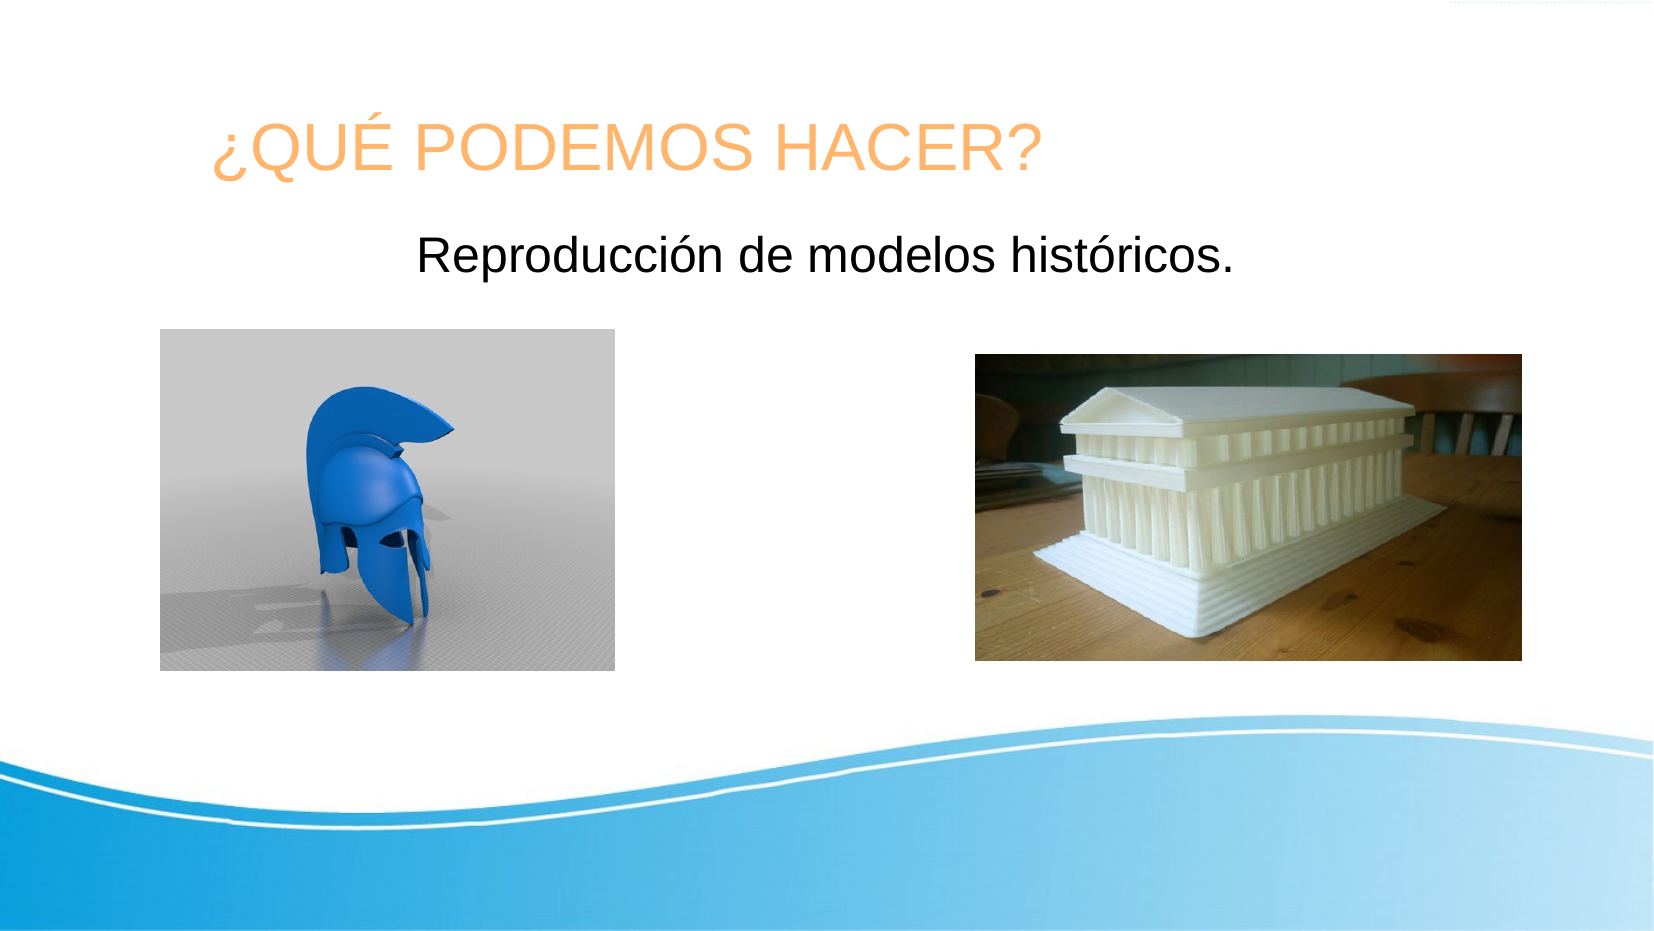

¿QUÉ PODEMOS HACER?
# Reproducción de modelos históricos.